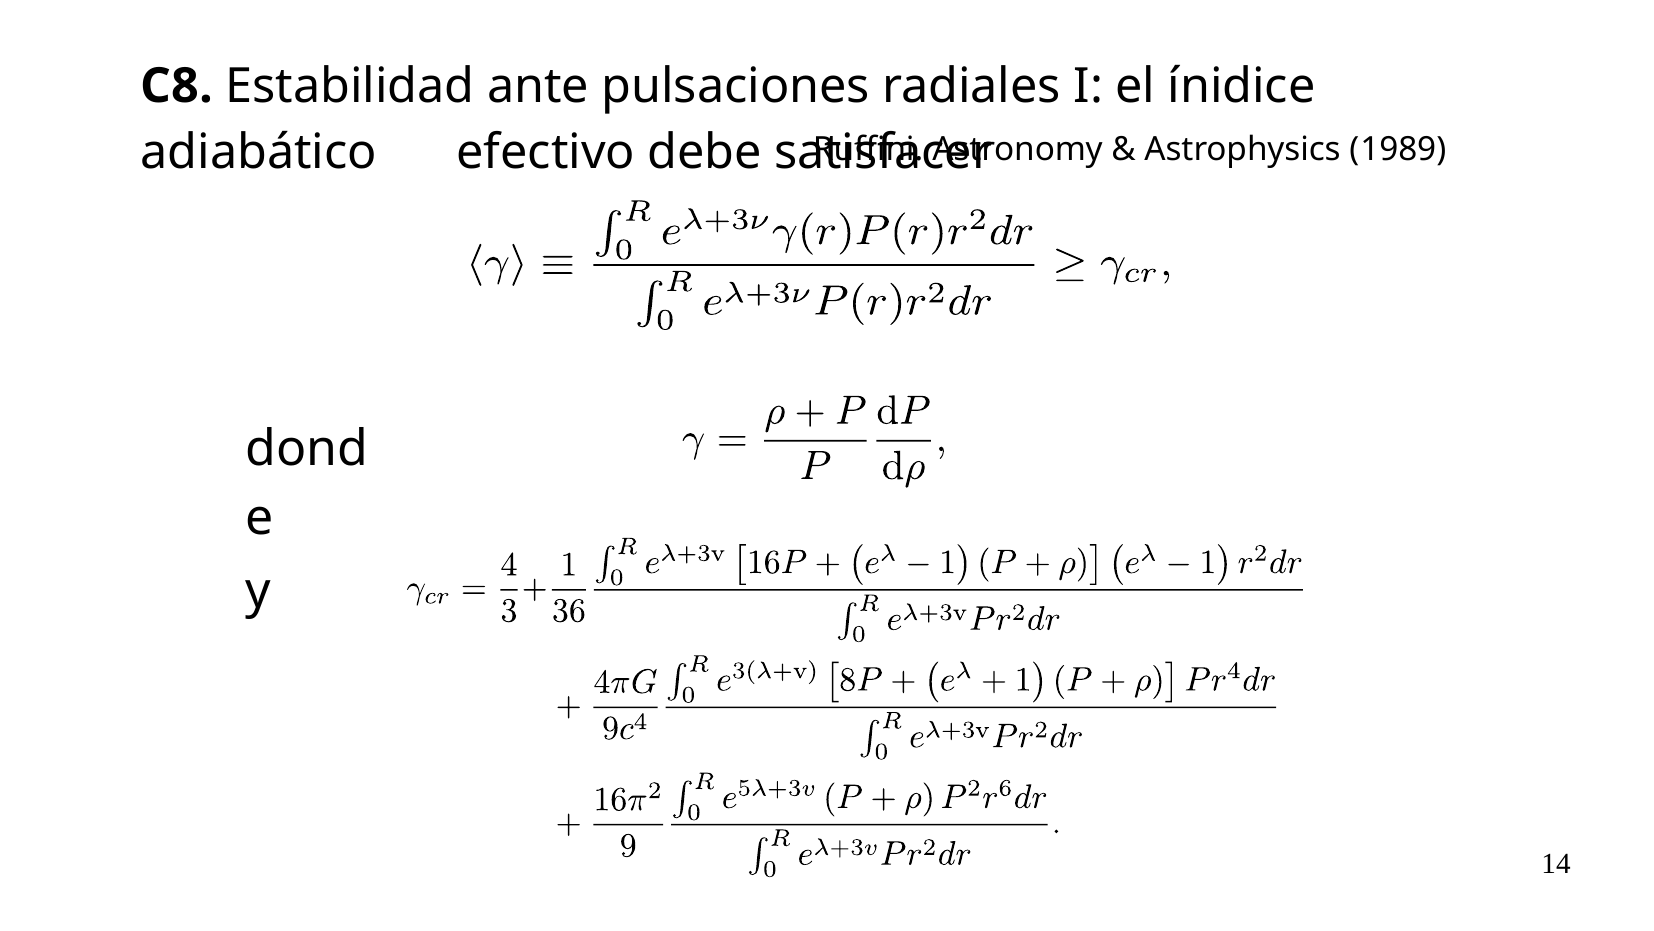

# C8. Estabilidad ante pulsaciones radiales I: el ínidice adiabático 	 efectivo debe satisfacer
Ruffini. Astronomy & Astrophysics (1989)
donde
y
14